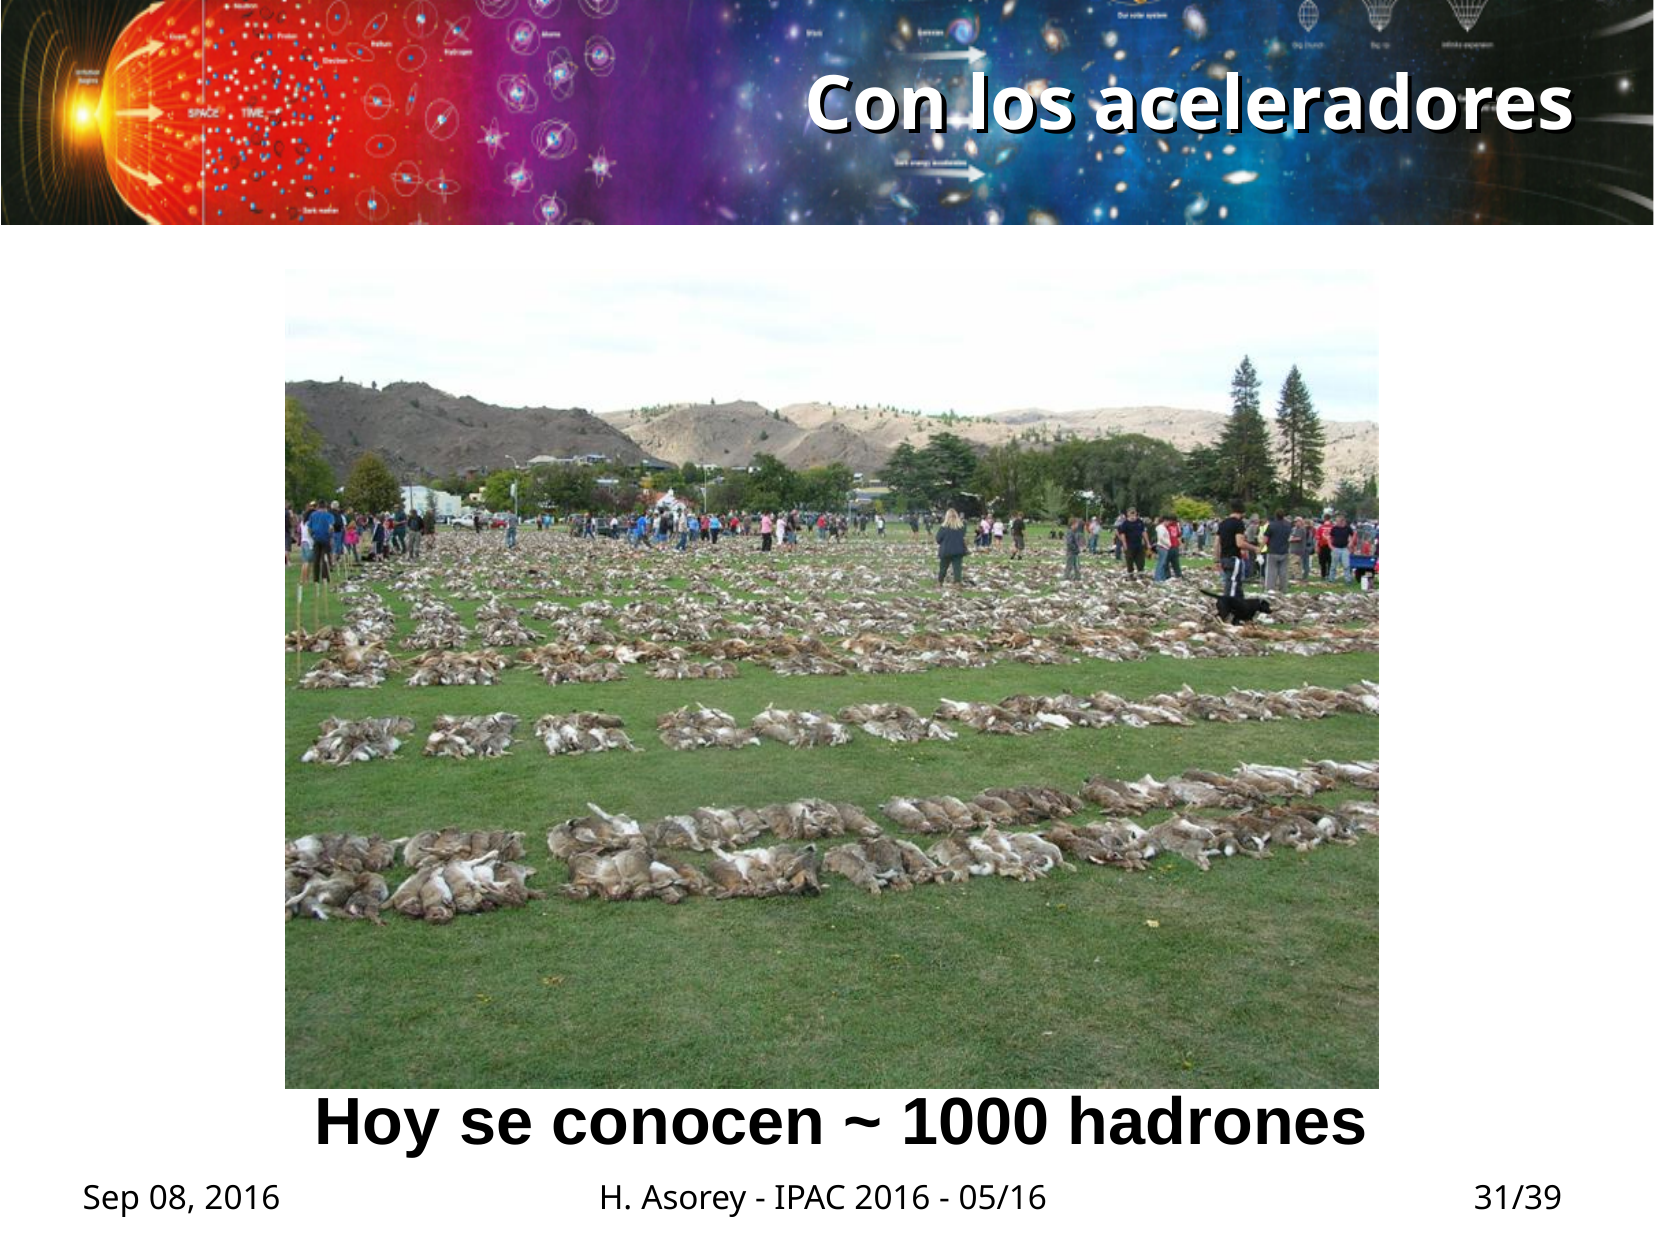

# Con los aceleradores
Hoy se conocen ~ 1000 hadrones
Sep 08, 2016
H. Asorey - IPAC 2016 - 05/16
31